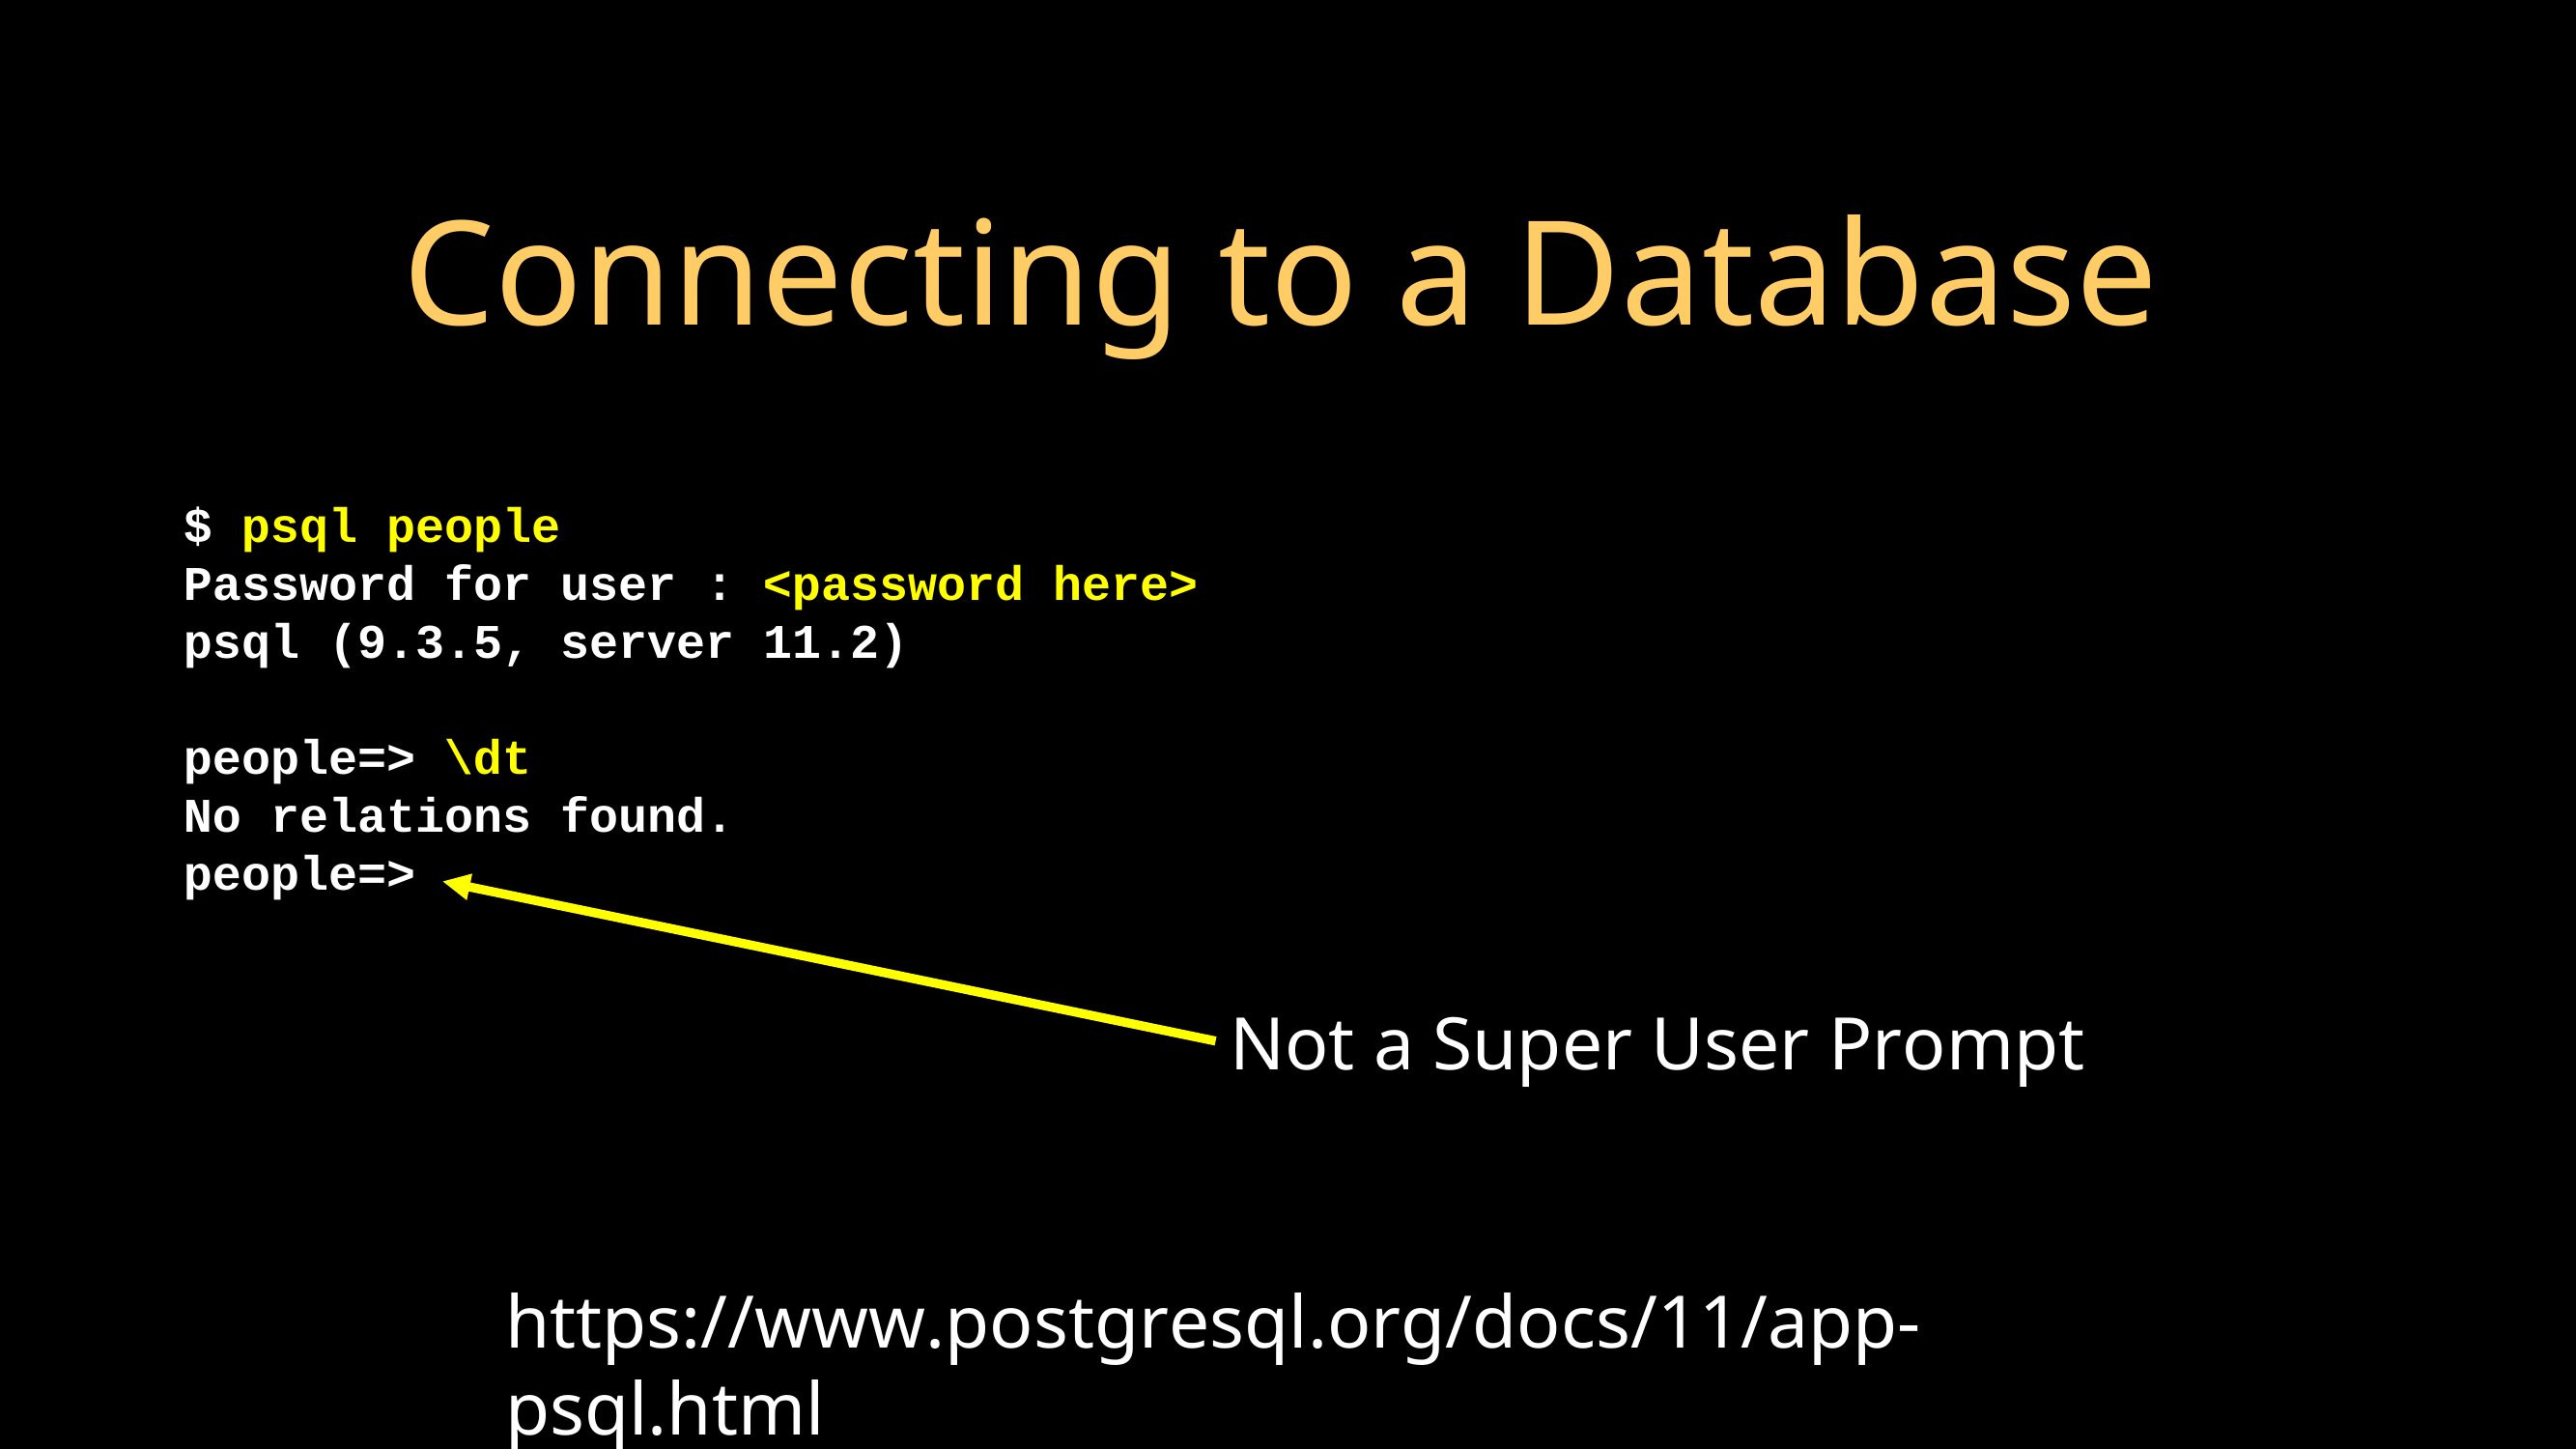

# Connecting to a Database
$ psql people
Password for user : <password here>
psql (9.3.5, server 11.2)
people=> \dt
No relations found.
people=>
Not a Super User Prompt
https://www.postgresql.org/docs/11/app-psql.html